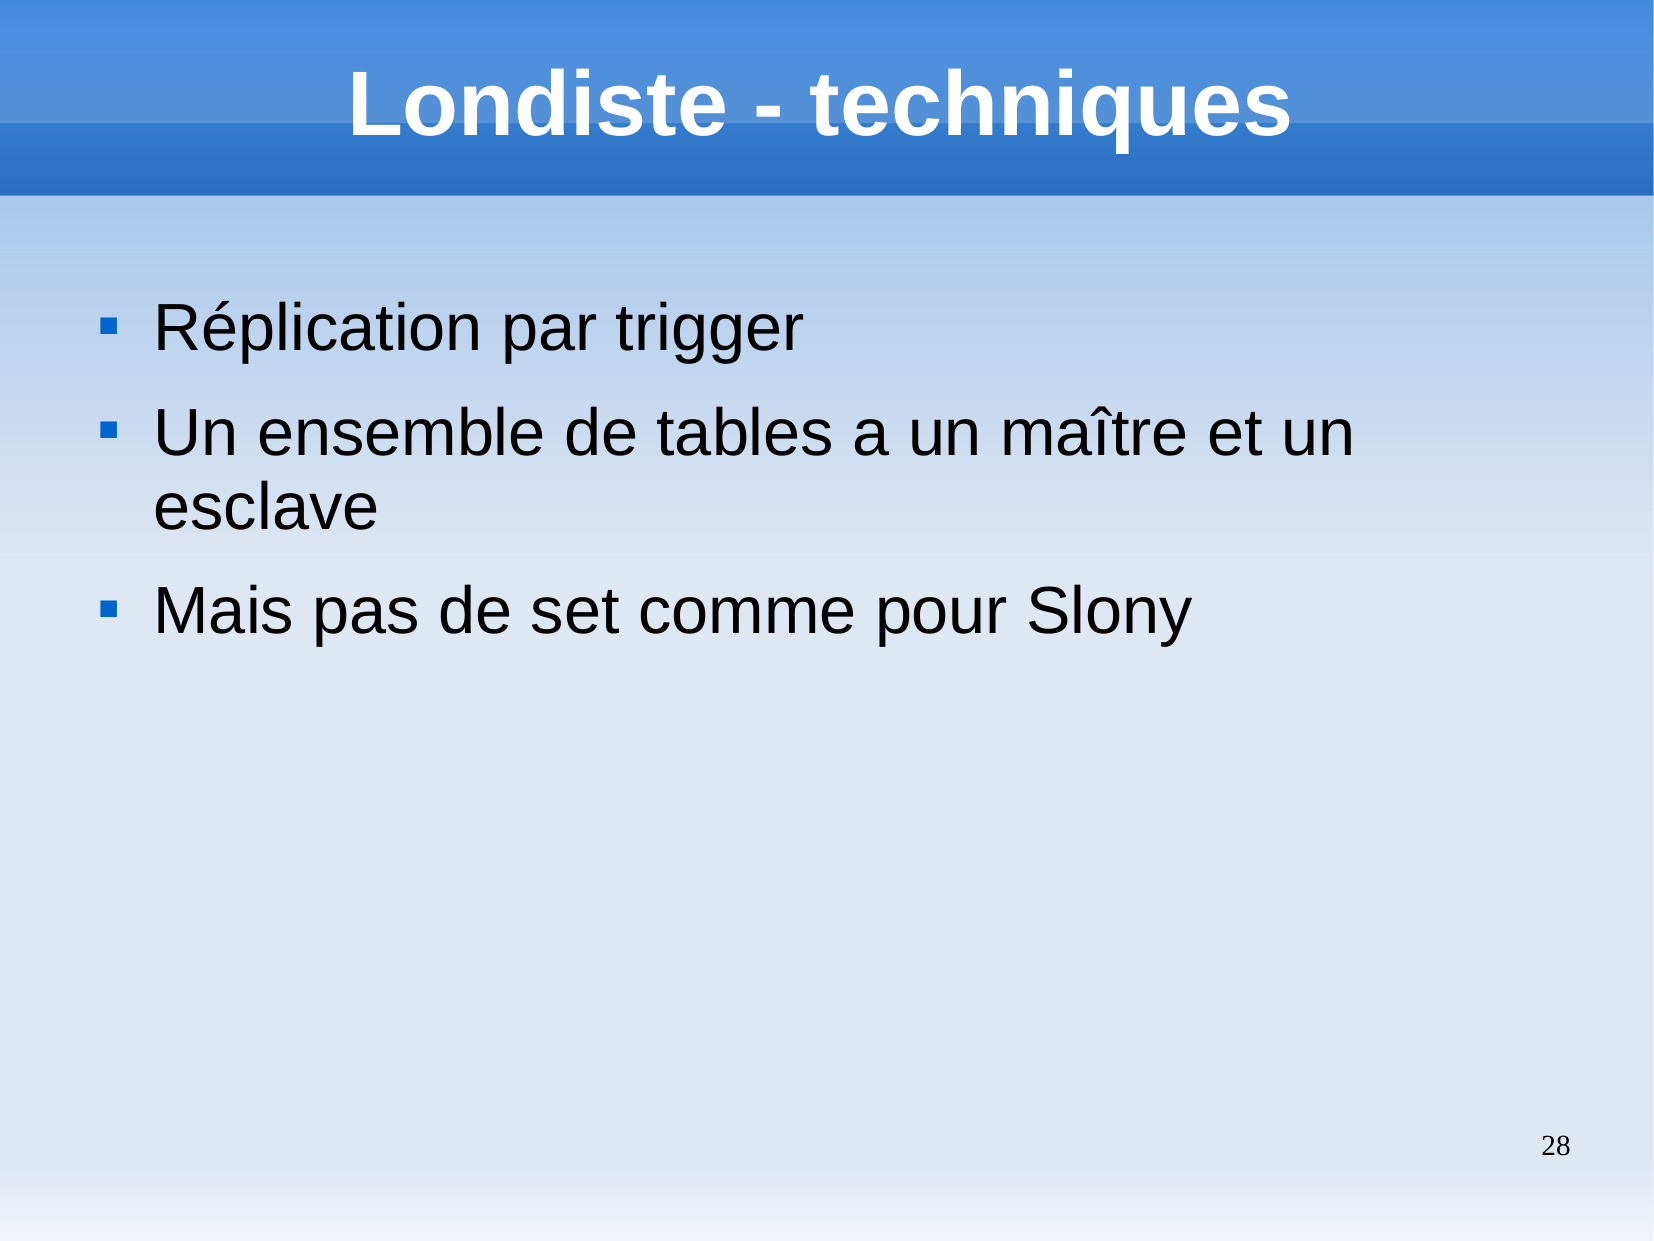

# Londiste - techniques
Réplication par trigger
Un ensemble de tables a un maître et un esclave
Mais pas de set comme pour Slony
28